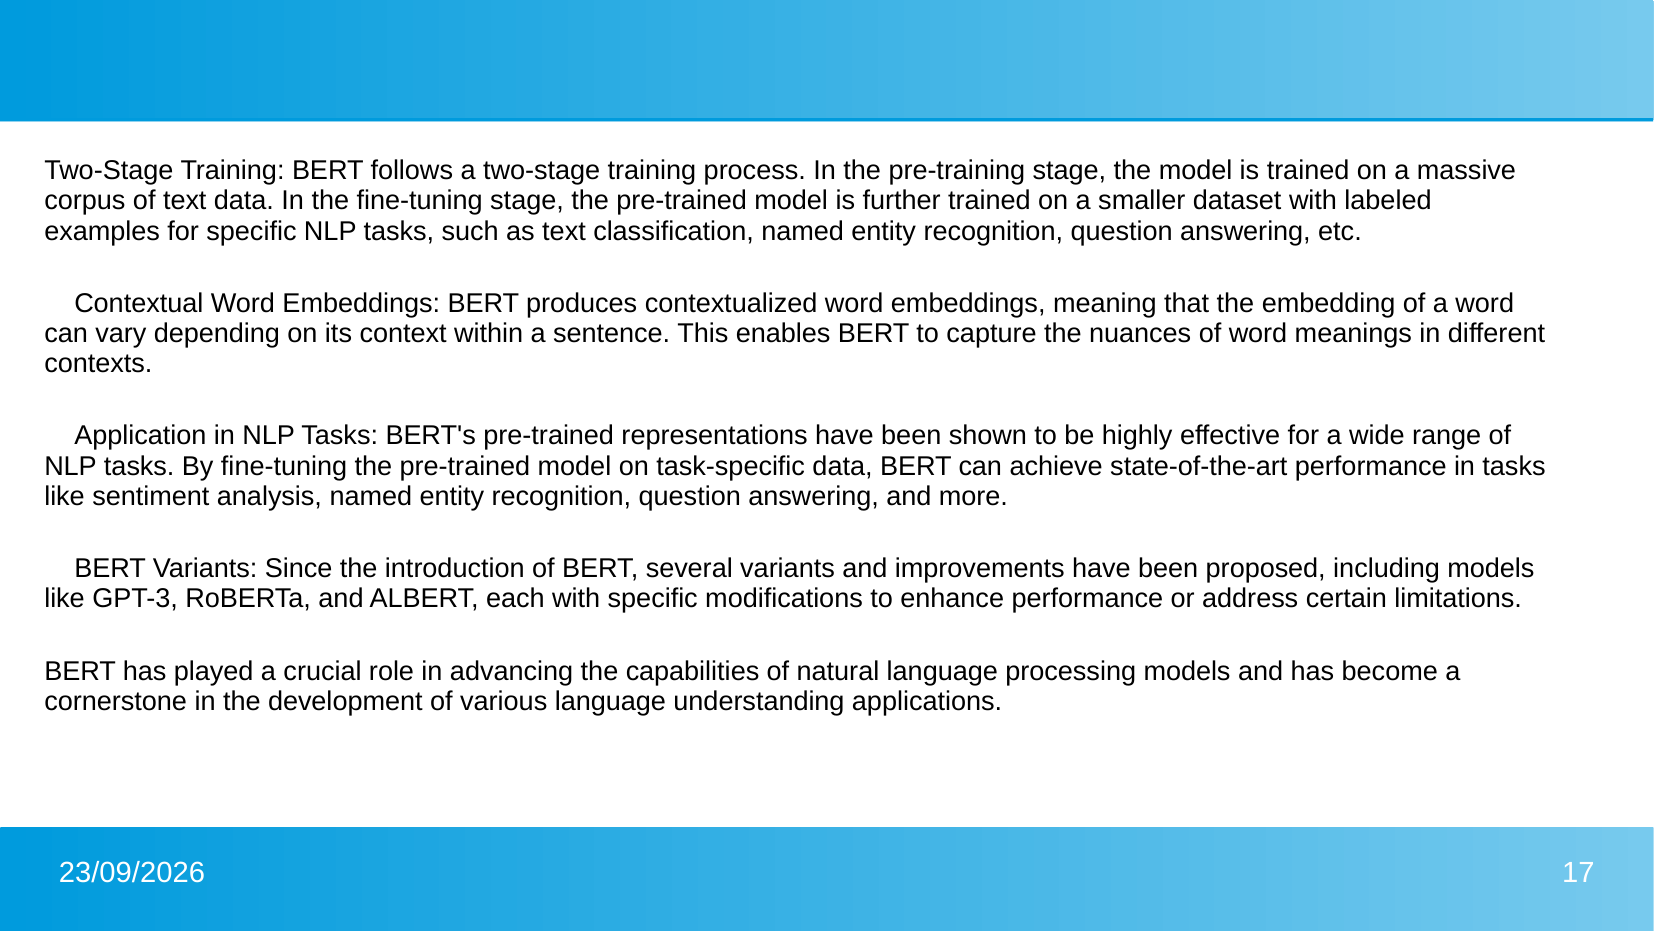

#
Two-Stage Training: BERT follows a two-stage training process. In the pre-training stage, the model is trained on a massive corpus of text data. In the fine-tuning stage, the pre-trained model is further trained on a smaller dataset with labeled examples for specific NLP tasks, such as text classification, named entity recognition, question answering, etc.
 Contextual Word Embeddings: BERT produces contextualized word embeddings, meaning that the embedding of a word can vary depending on its context within a sentence. This enables BERT to capture the nuances of word meanings in different contexts.
 Application in NLP Tasks: BERT's pre-trained representations have been shown to be highly effective for a wide range of NLP tasks. By fine-tuning the pre-trained model on task-specific data, BERT can achieve state-of-the-art performance in tasks like sentiment analysis, named entity recognition, question answering, and more.
 BERT Variants: Since the introduction of BERT, several variants and improvements have been proposed, including models like GPT-3, RoBERTa, and ALBERT, each with specific modifications to enhance performance or address certain limitations.
BERT has played a crucial role in advancing the capabilities of natural language processing models and has become a cornerstone in the development of various language understanding applications.
17